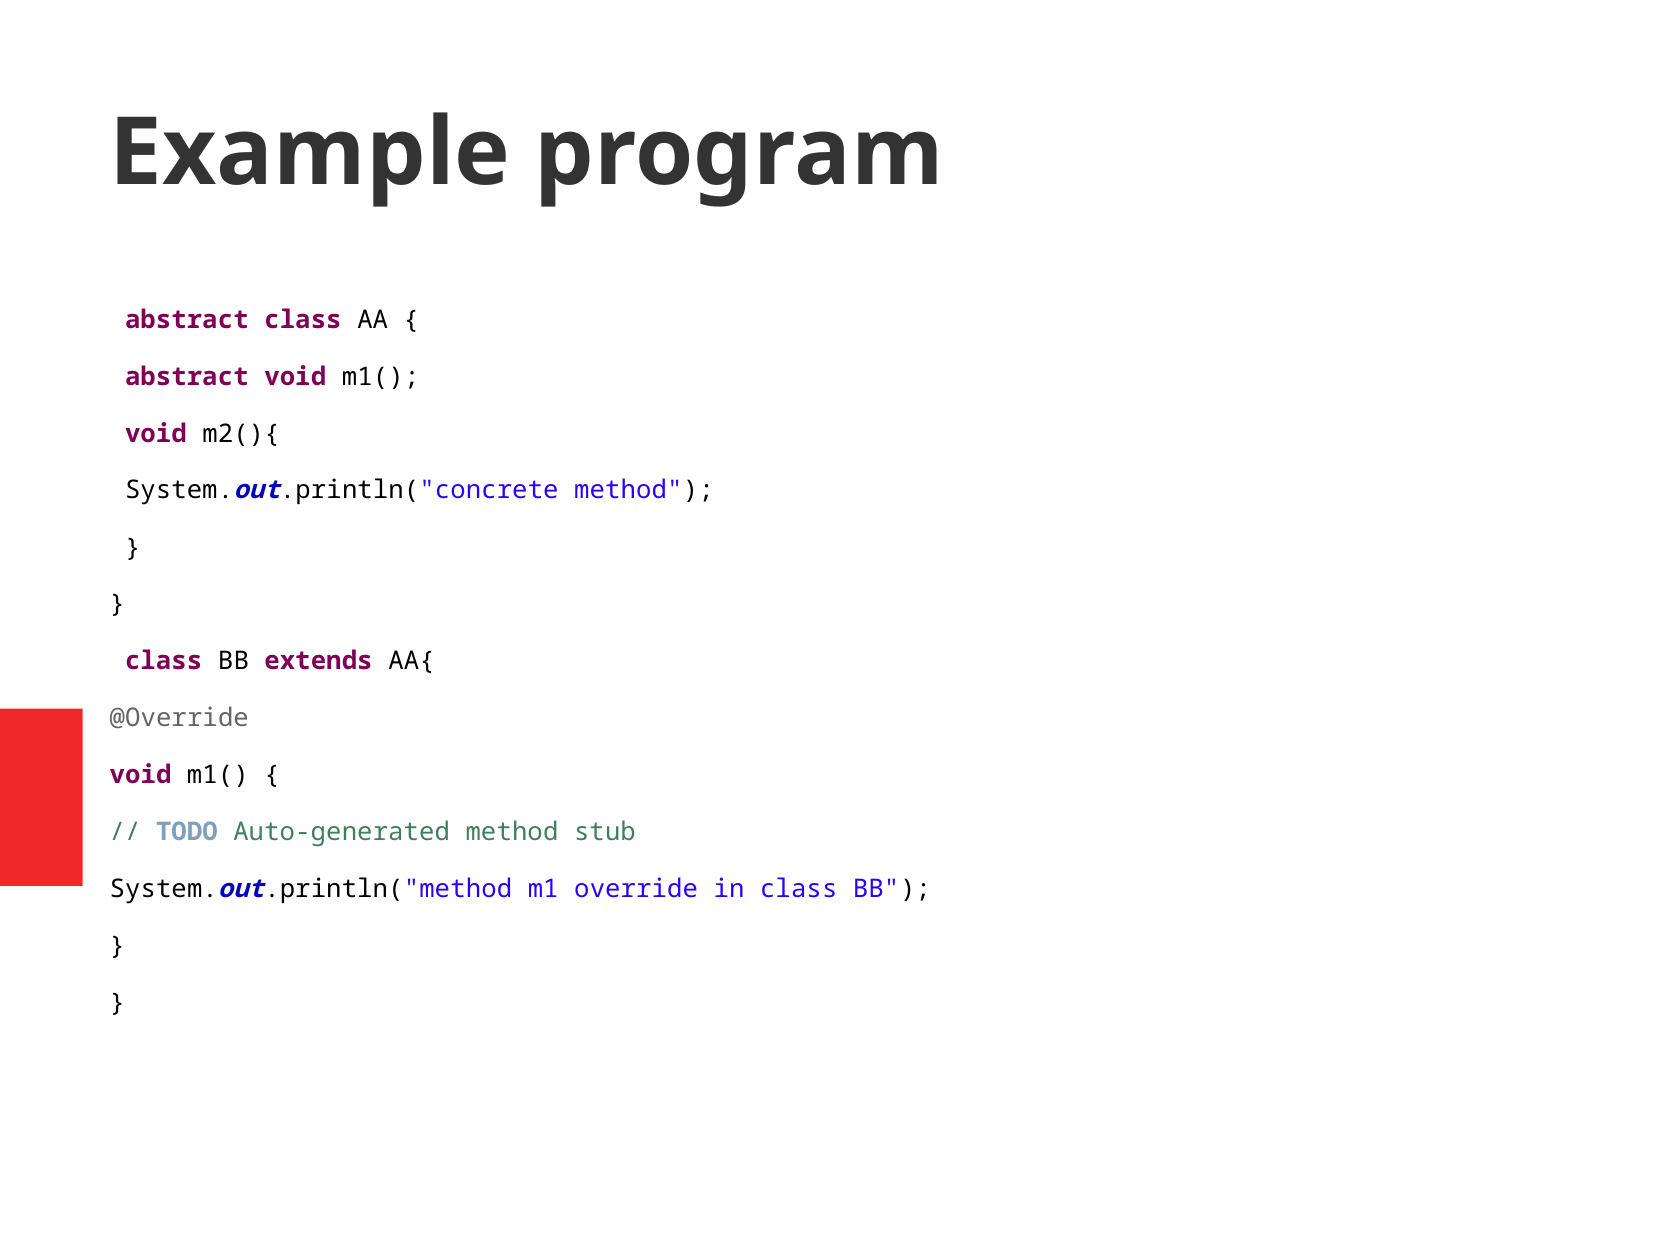

# Example program
 abstract class AA {
 abstract void m1();
 void m2(){
 System.out.println("concrete method");
 }
}
 class BB extends AA{
@Override
void m1() {
// TODO Auto-generated method stub
System.out.println("method m1 override in class BB");
}
}